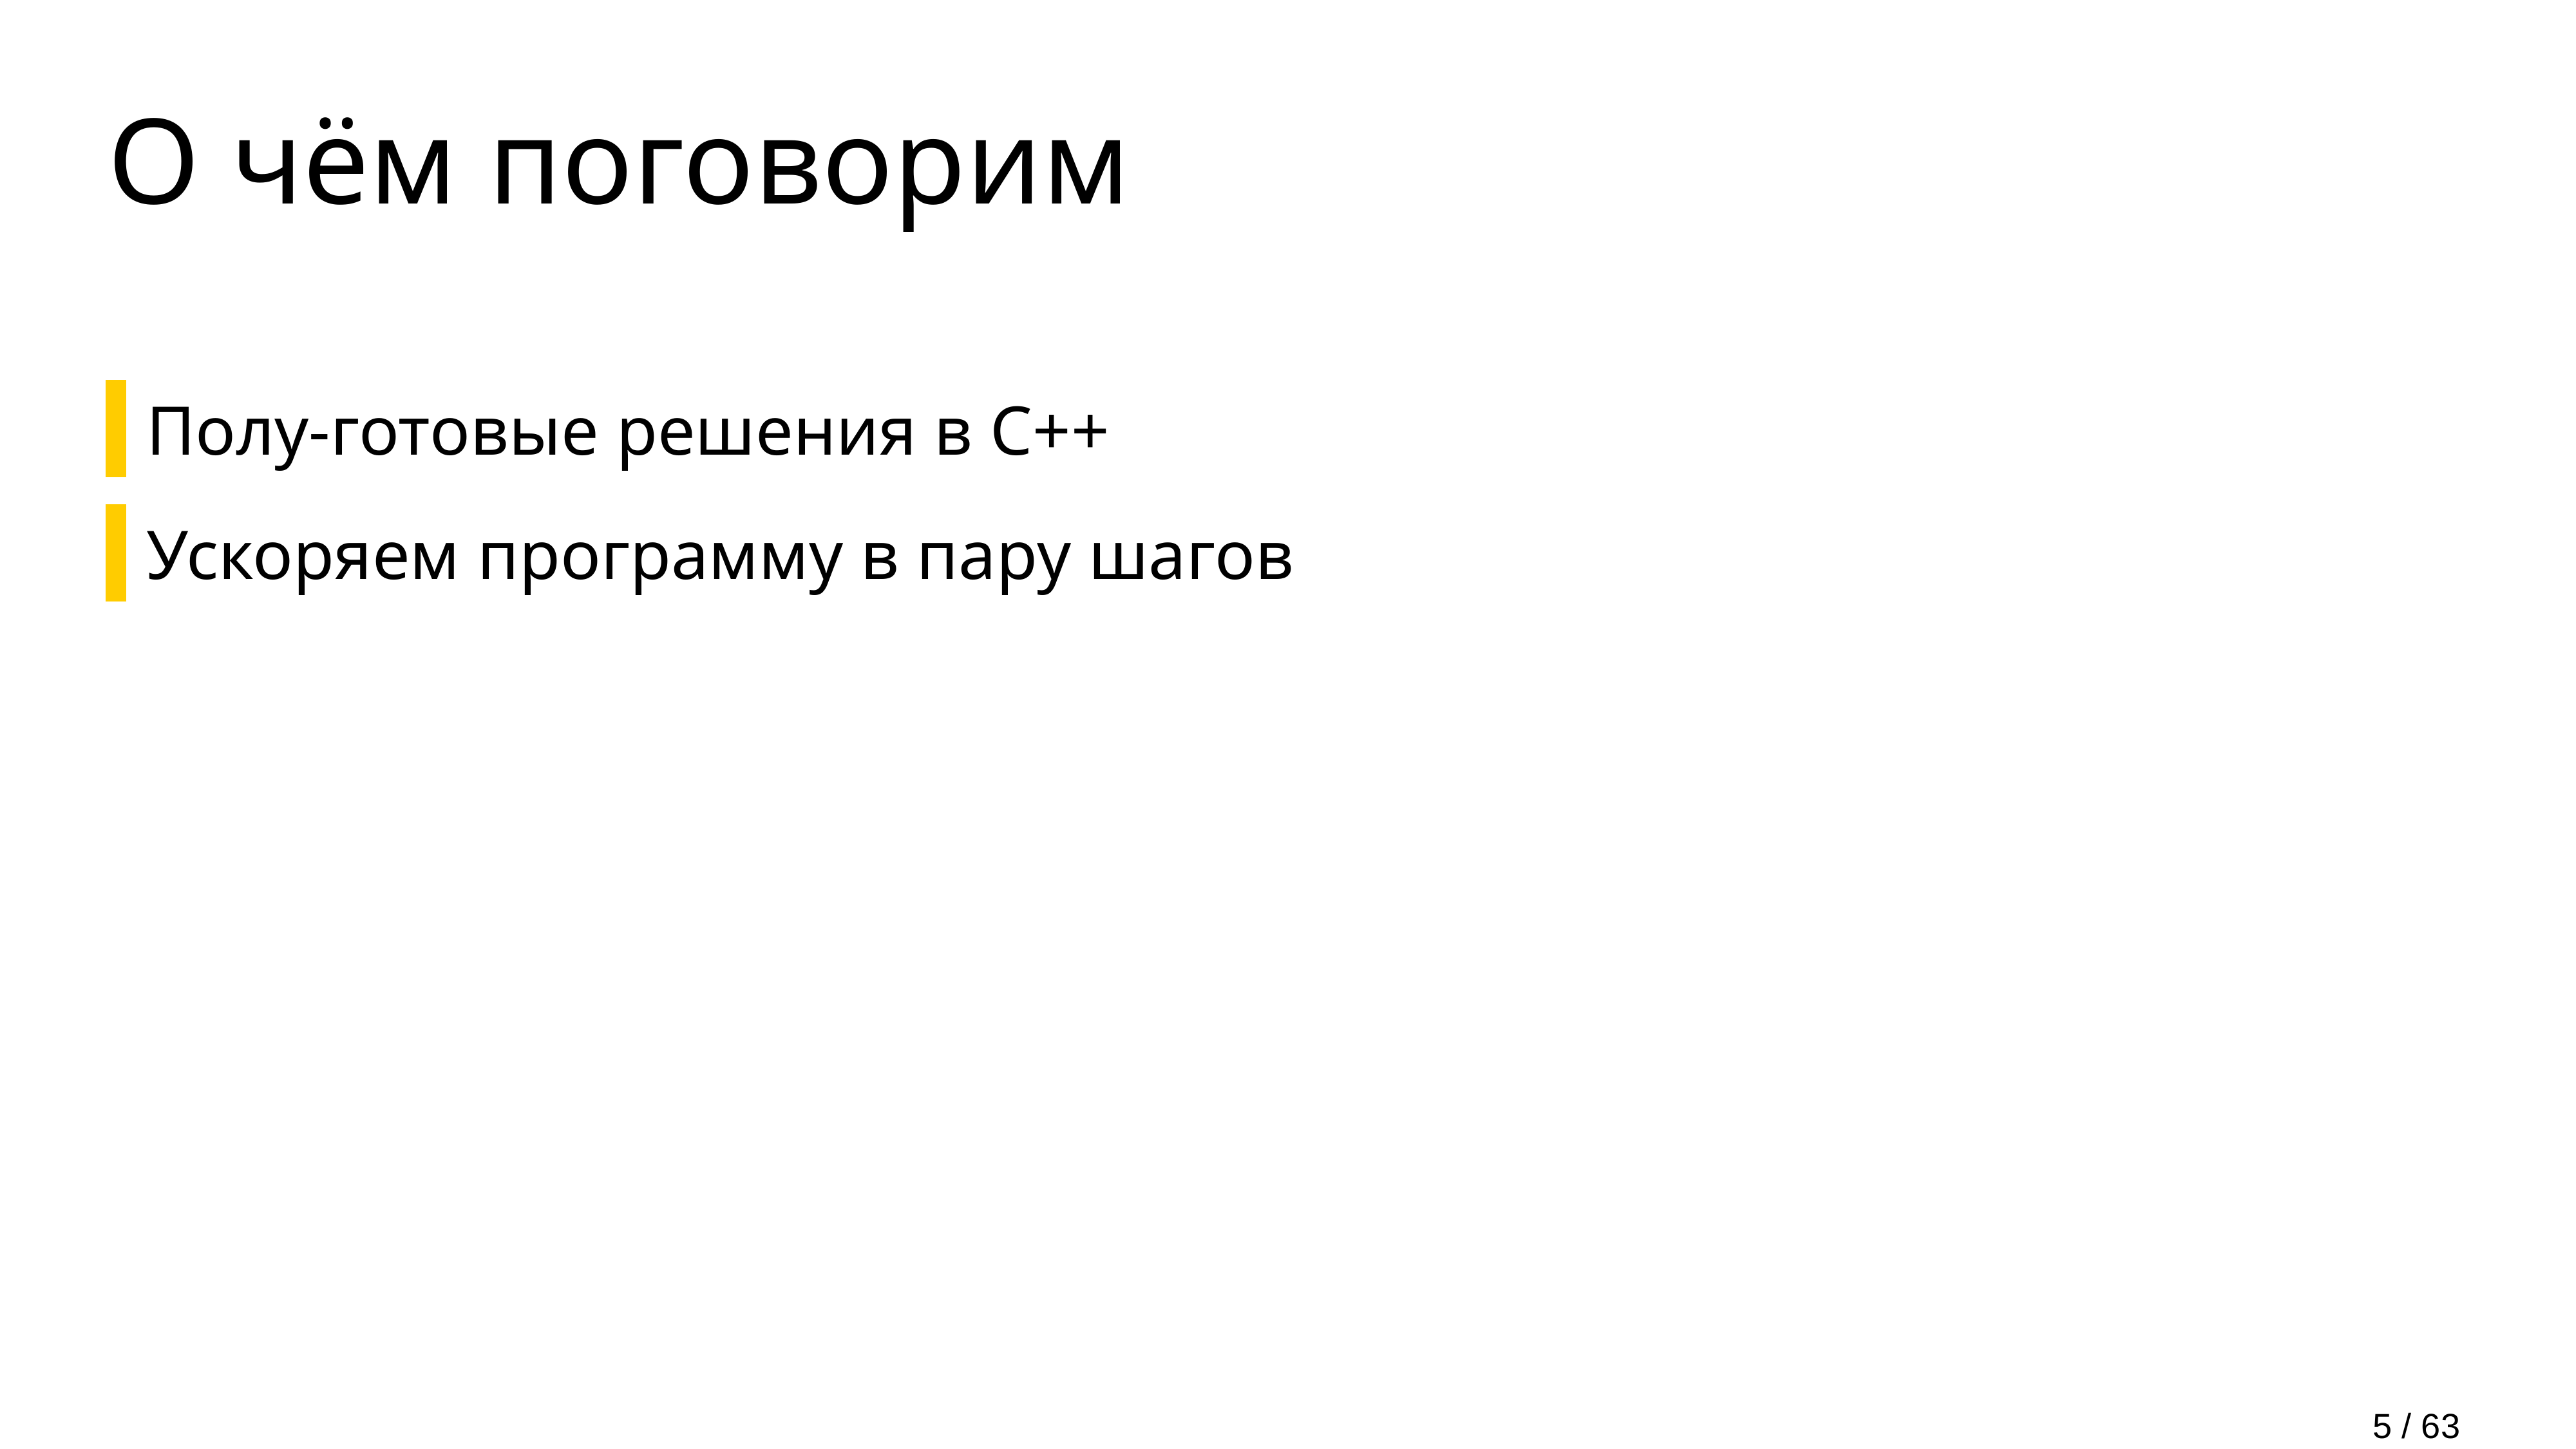

# О чём поговорим
 Полу-готовые решения в С++
 Ускоряем программу в пару шагов